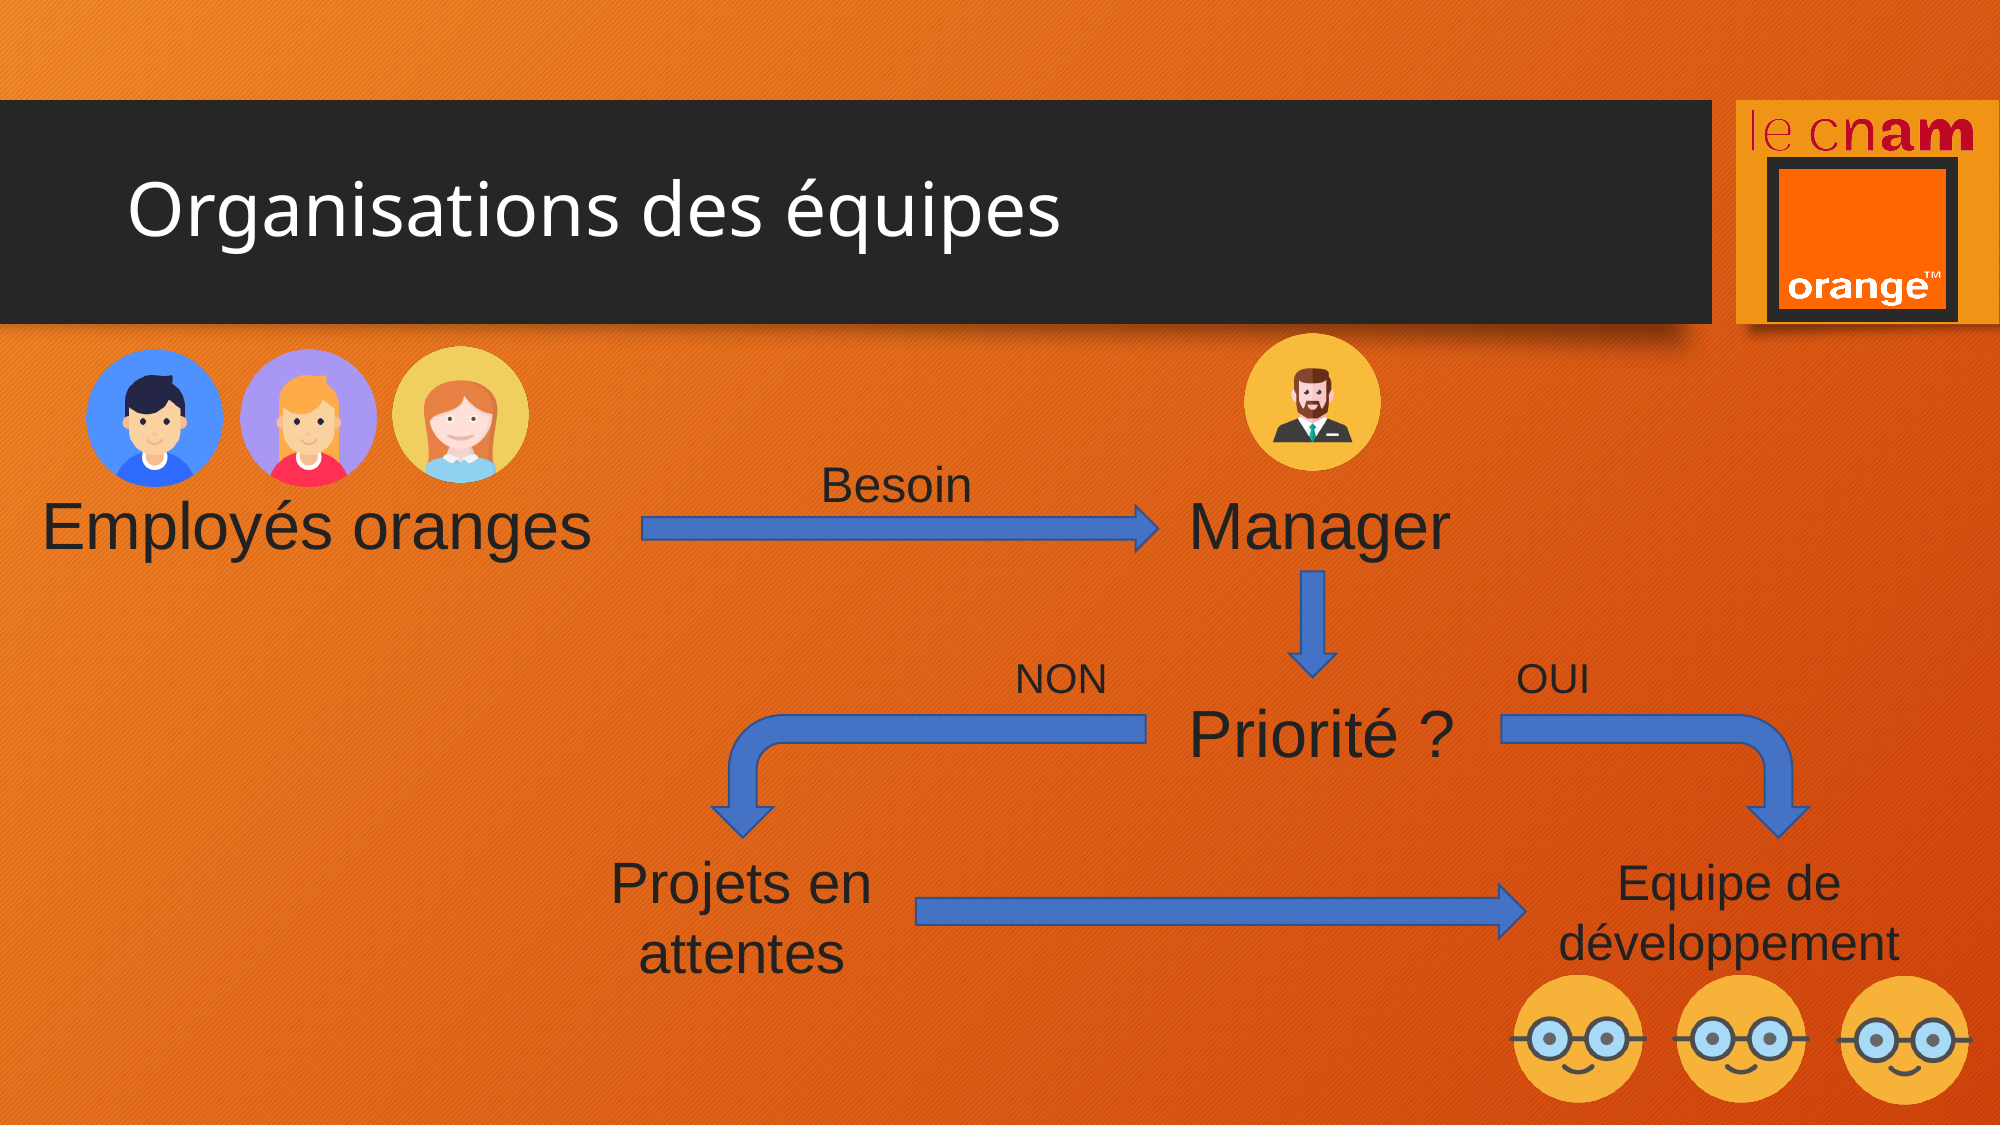

# Organisations des équipes
Besoin
Manager
Employés oranges
NON
OUI
Priorité ?
Projets en attentes
Equipe de développement